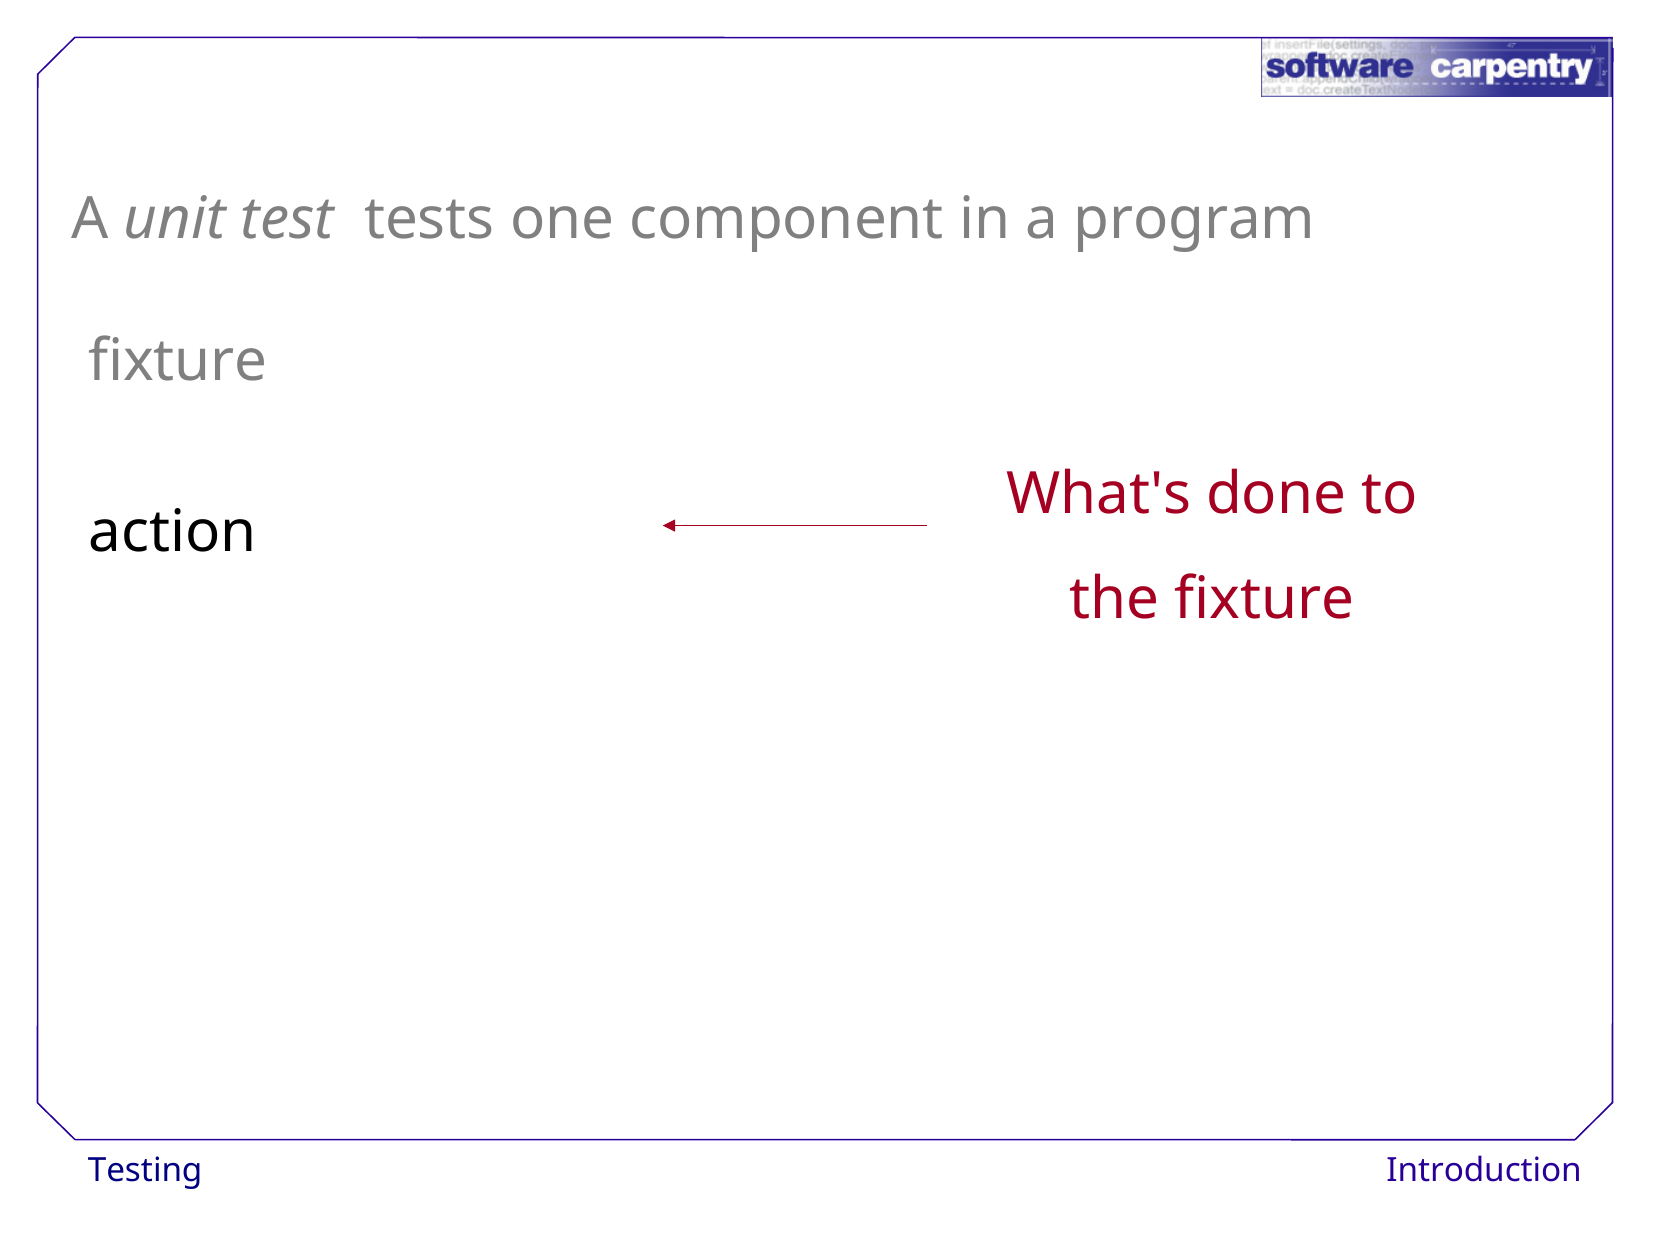

A unit test tests one component in a program
fixture
What's done to
the fixture
action